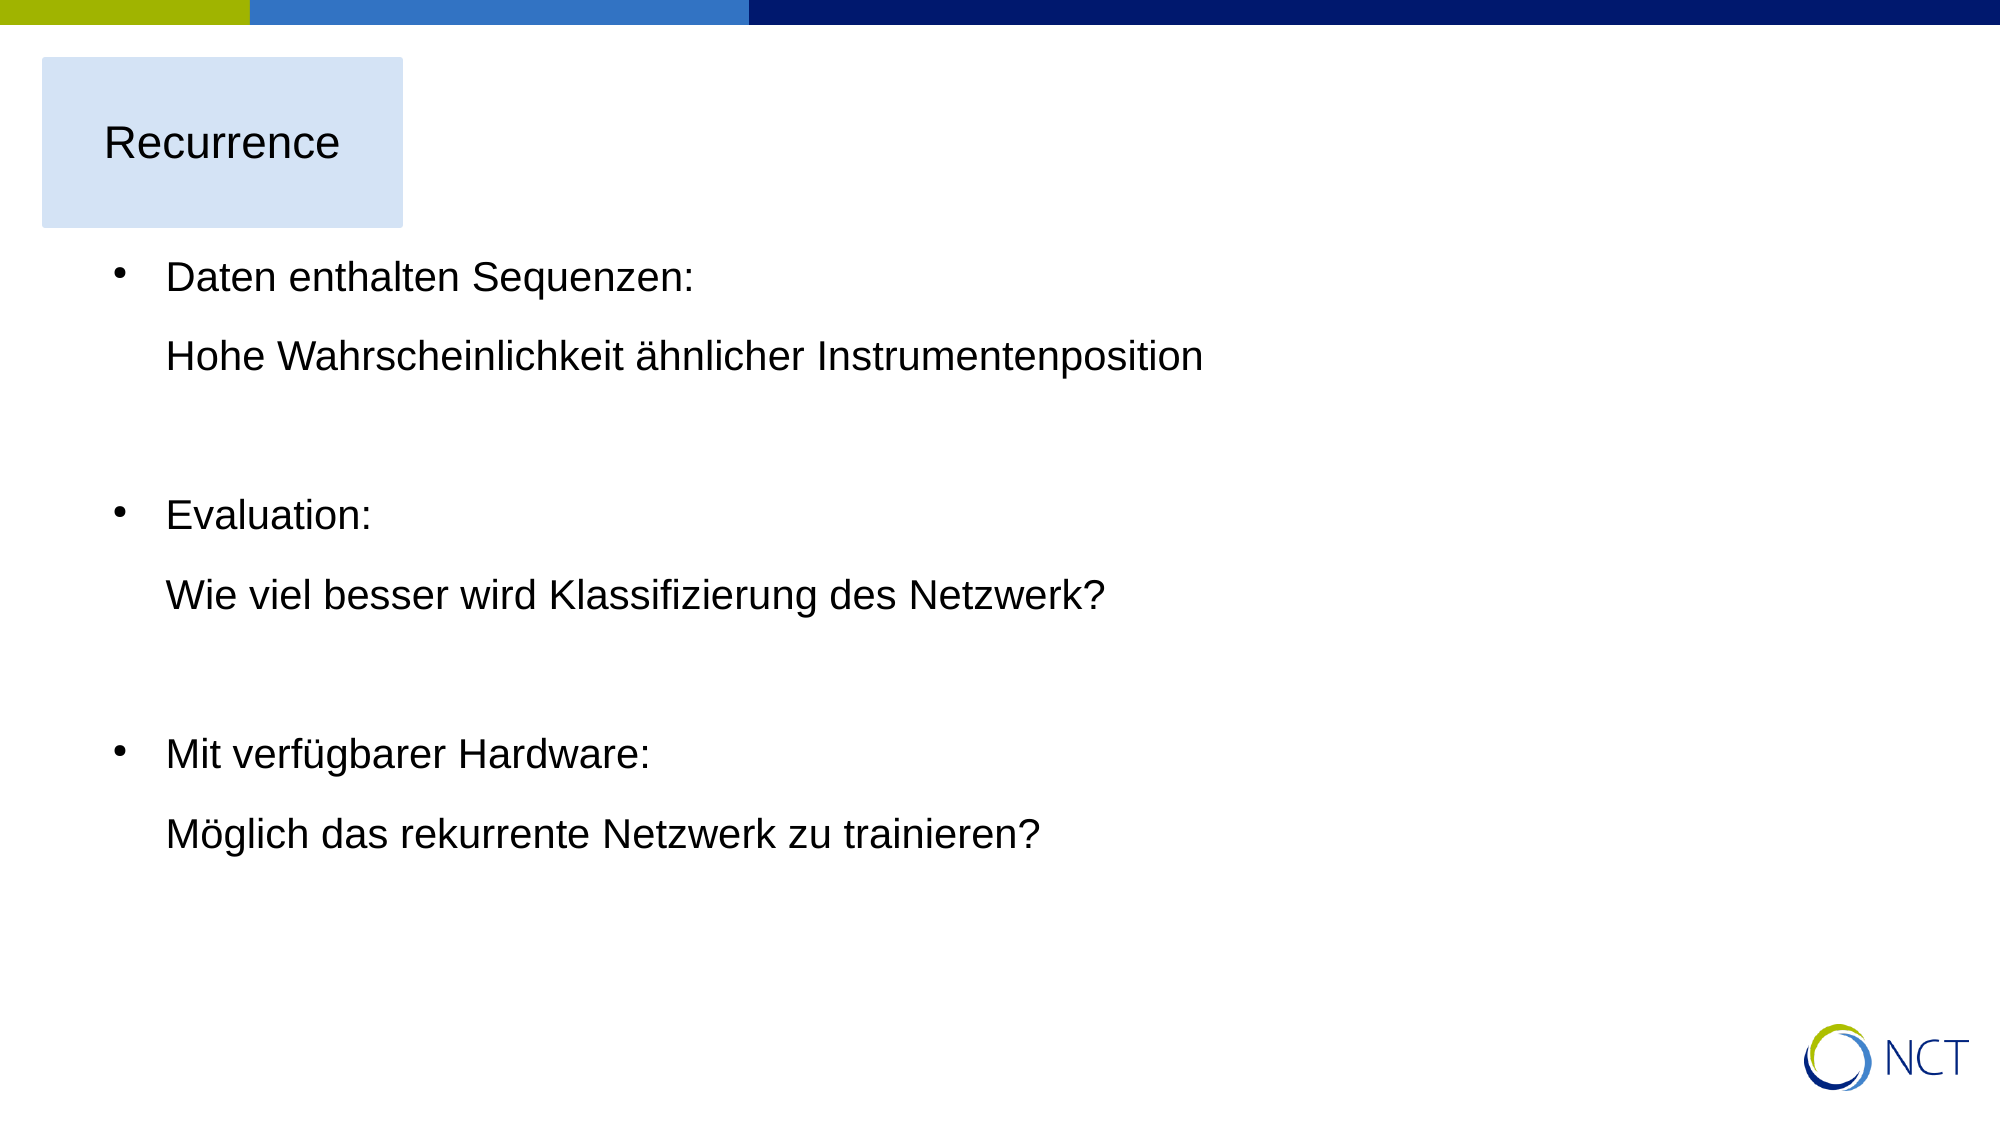

Recurrence
# Daten enthalten Sequenzen:
Hohe Wahrscheinlichkeit ähnlicher Instrumentenposition
Evaluation:
Wie viel besser wird Klassifizierung des Netzwerk?
Mit verfügbarer Hardware:
Möglich das rekurrente Netzwerk zu trainieren?